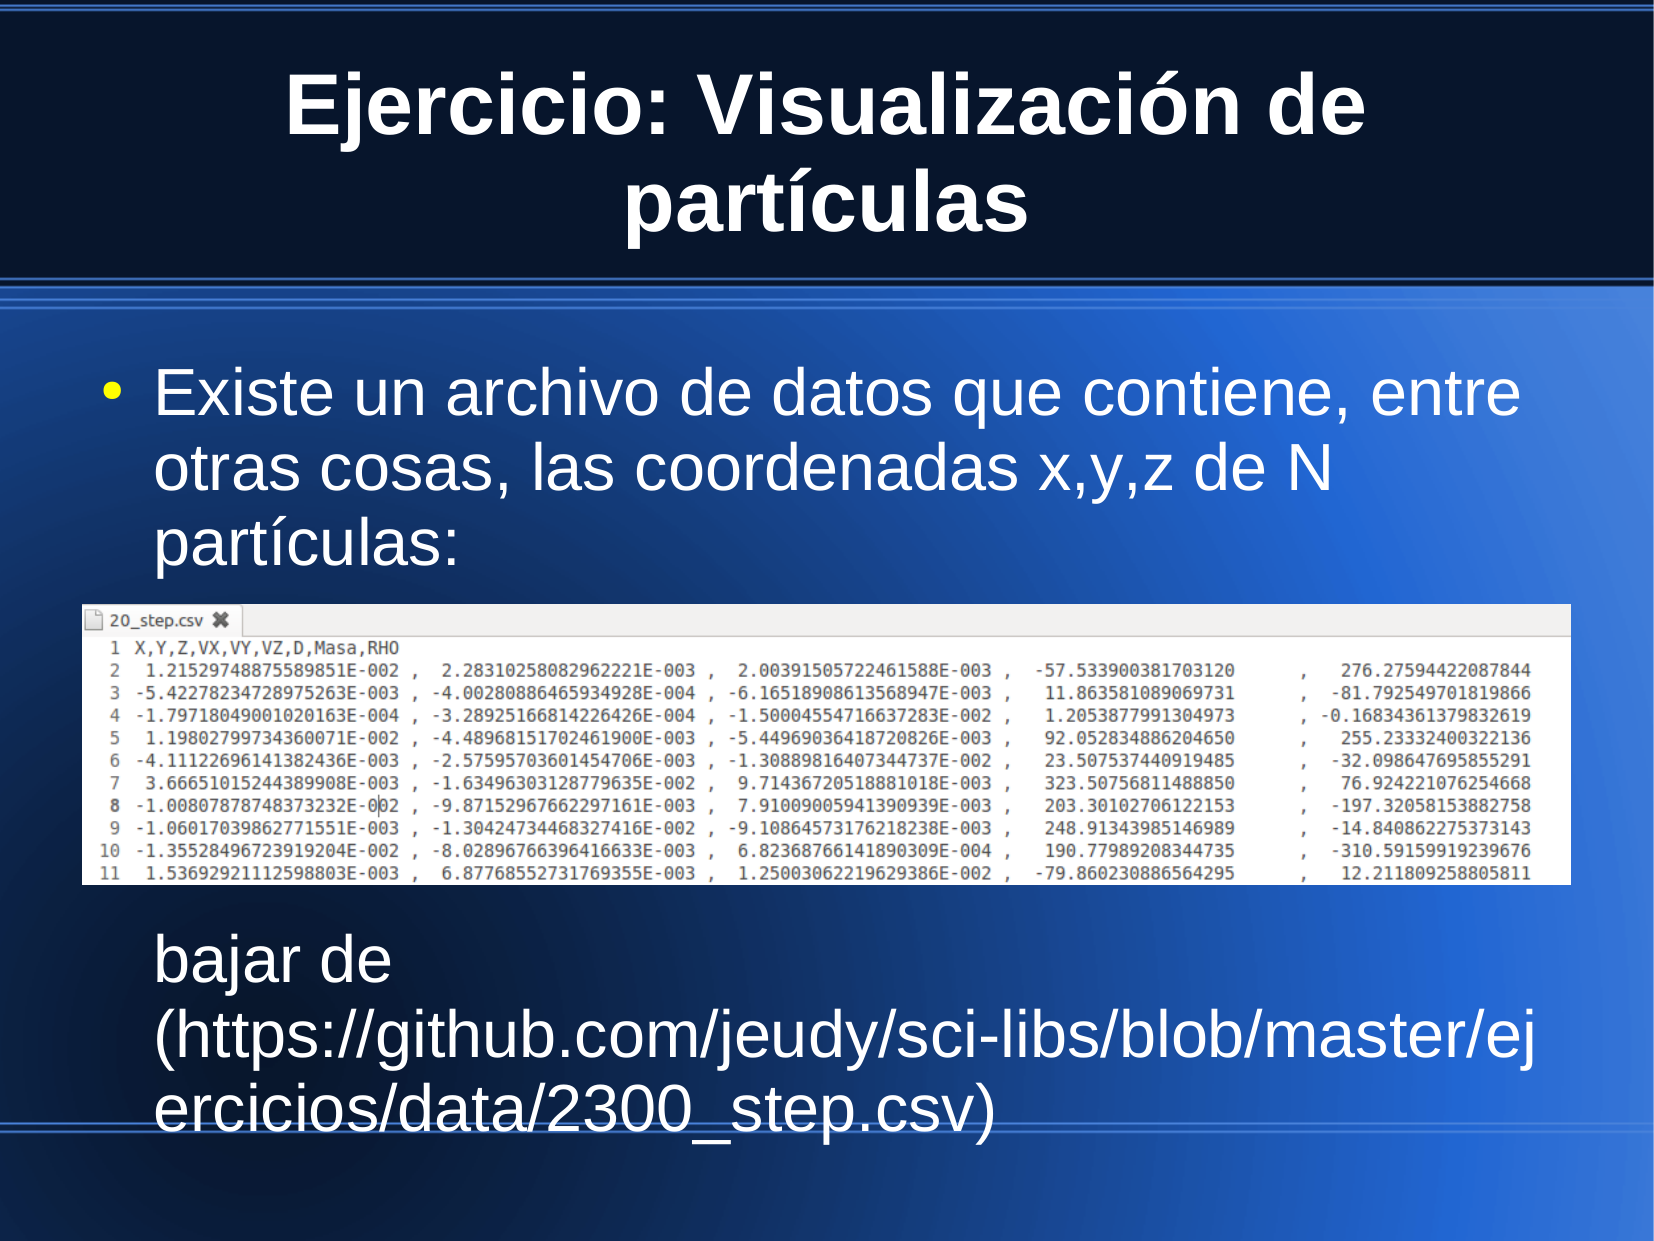

# Ejercicio: Visualización de partículas
Existe un archivo de datos que contiene, entre otras cosas, las coordenadas x,y,z de N partículas:
bajar de (https://github.com/jeudy/sci-libs/blob/master/ejercicios/data/2300_step.csv)